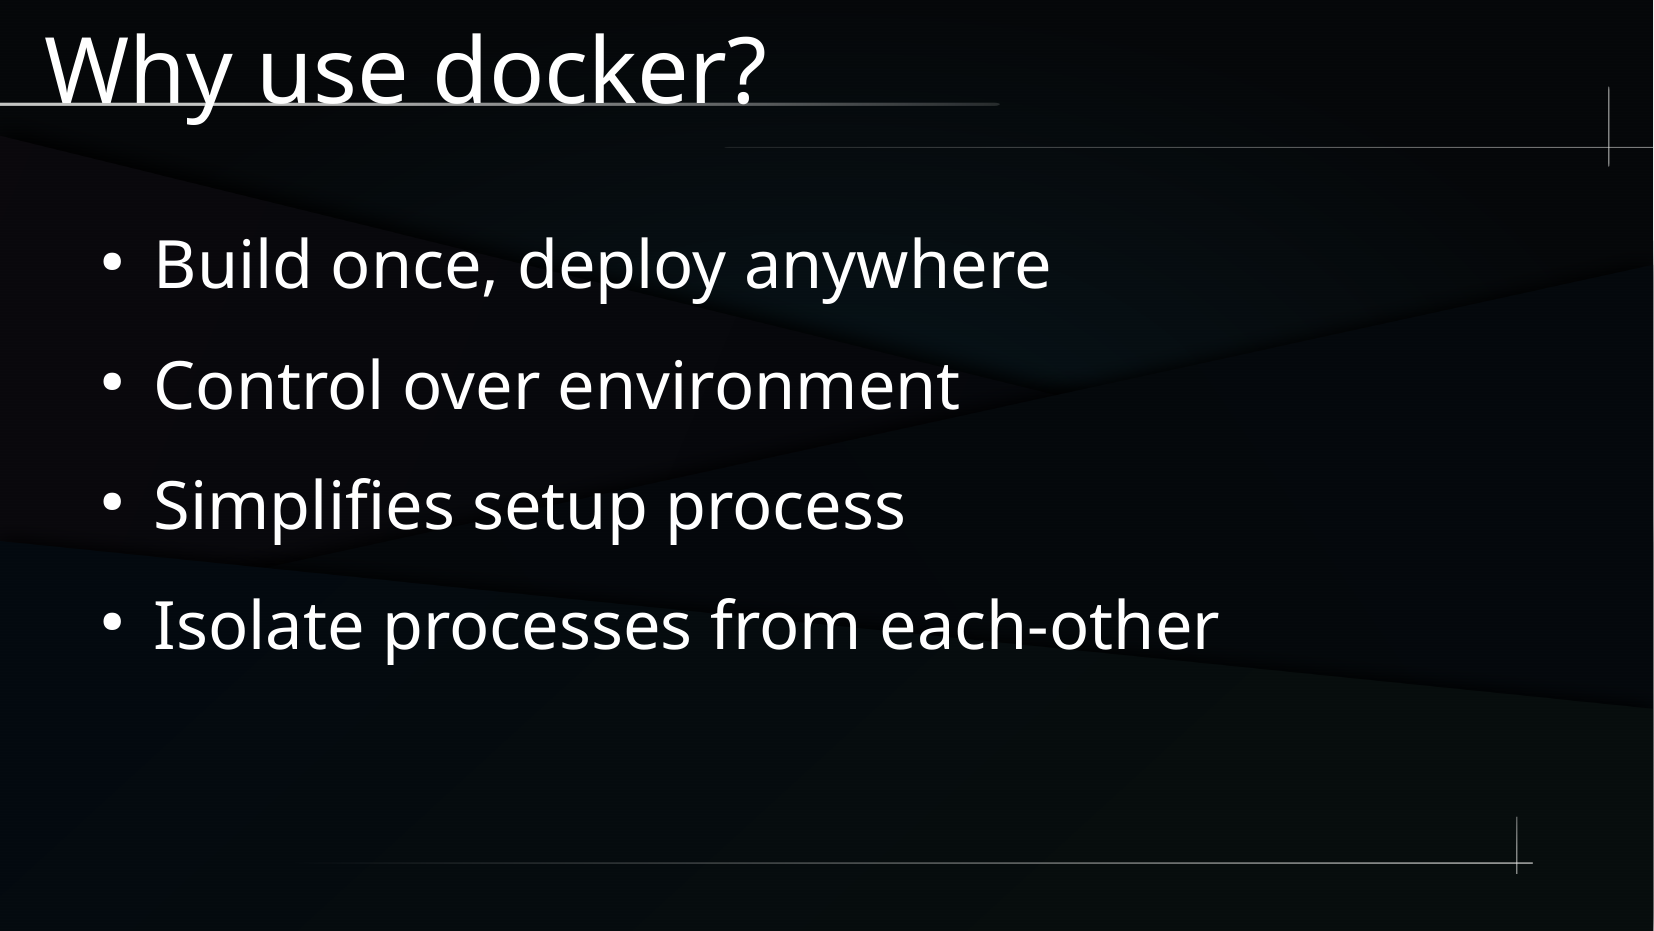

# Why use docker?
Build once, deploy anywhere
Control over environment
Simplifies setup process
Isolate processes from each-other